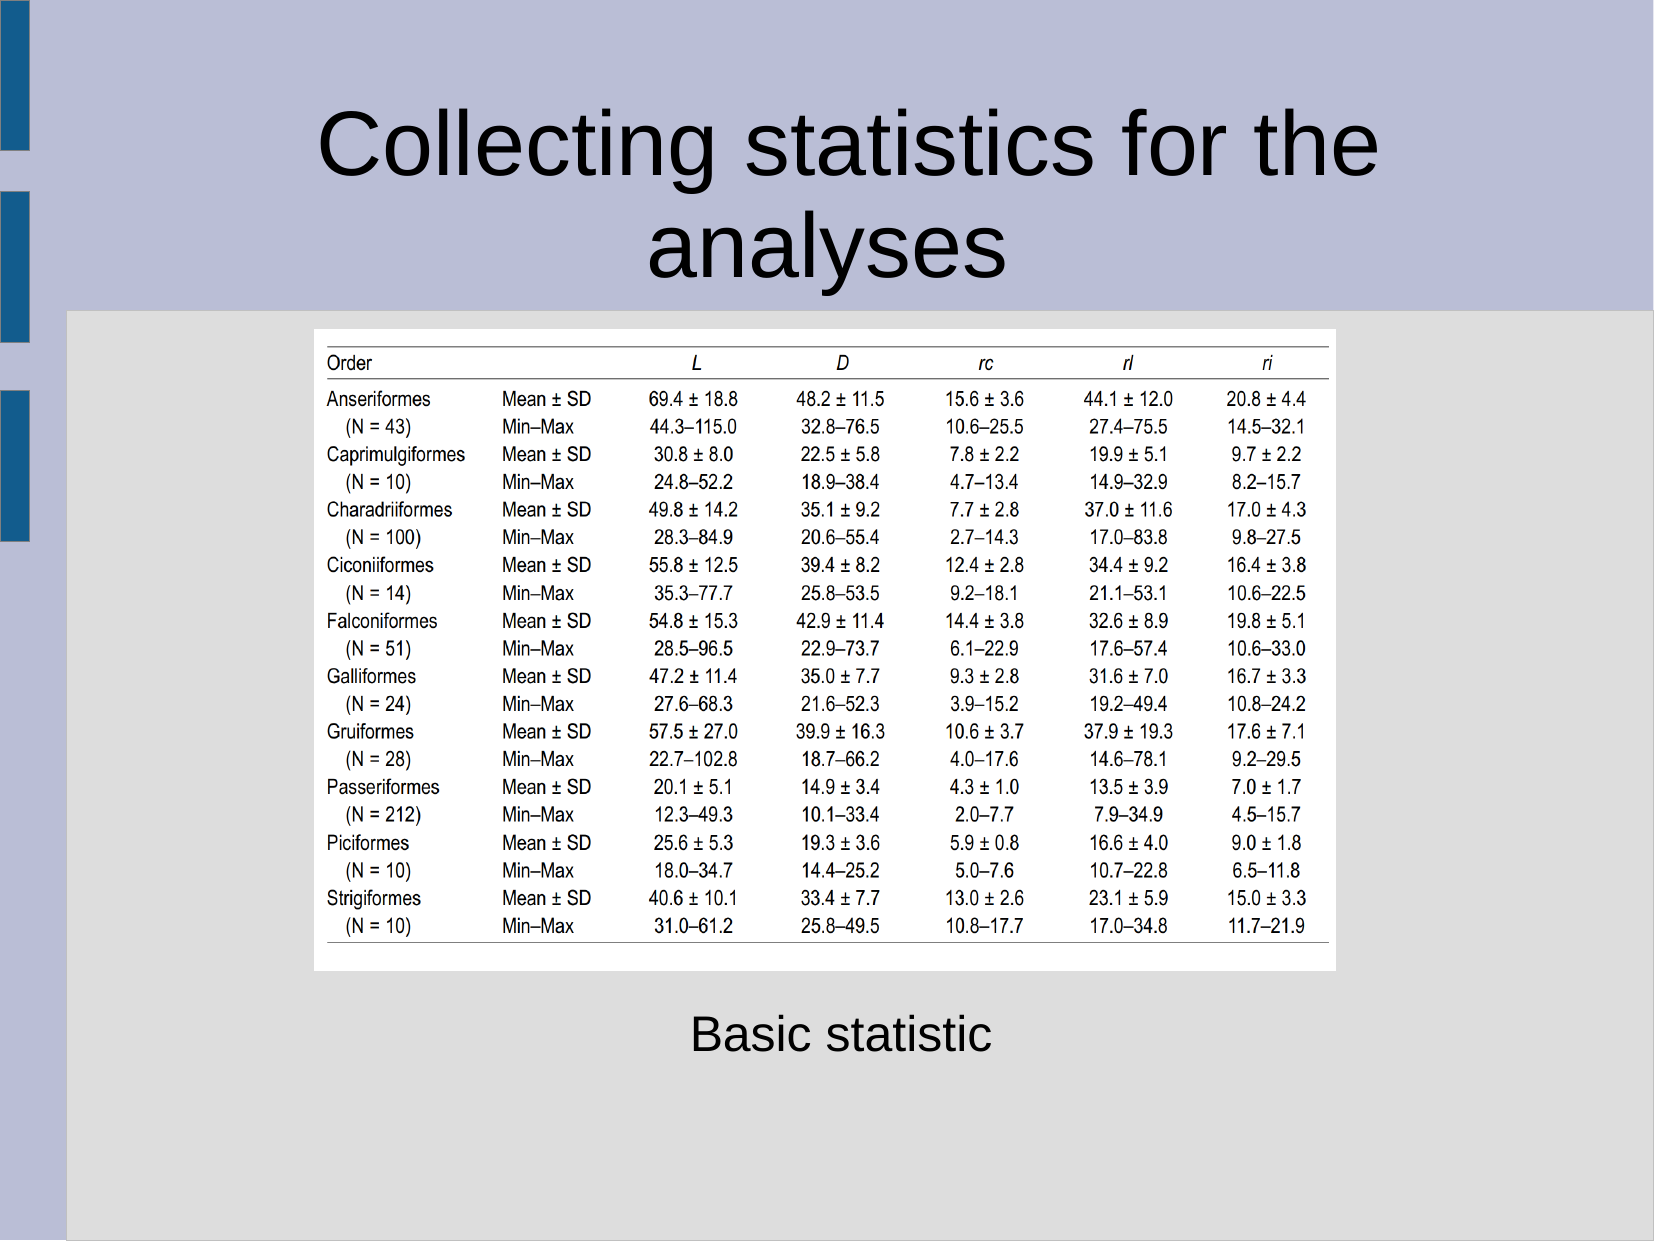

# Collecting statistics for the analyses
Basic statistic